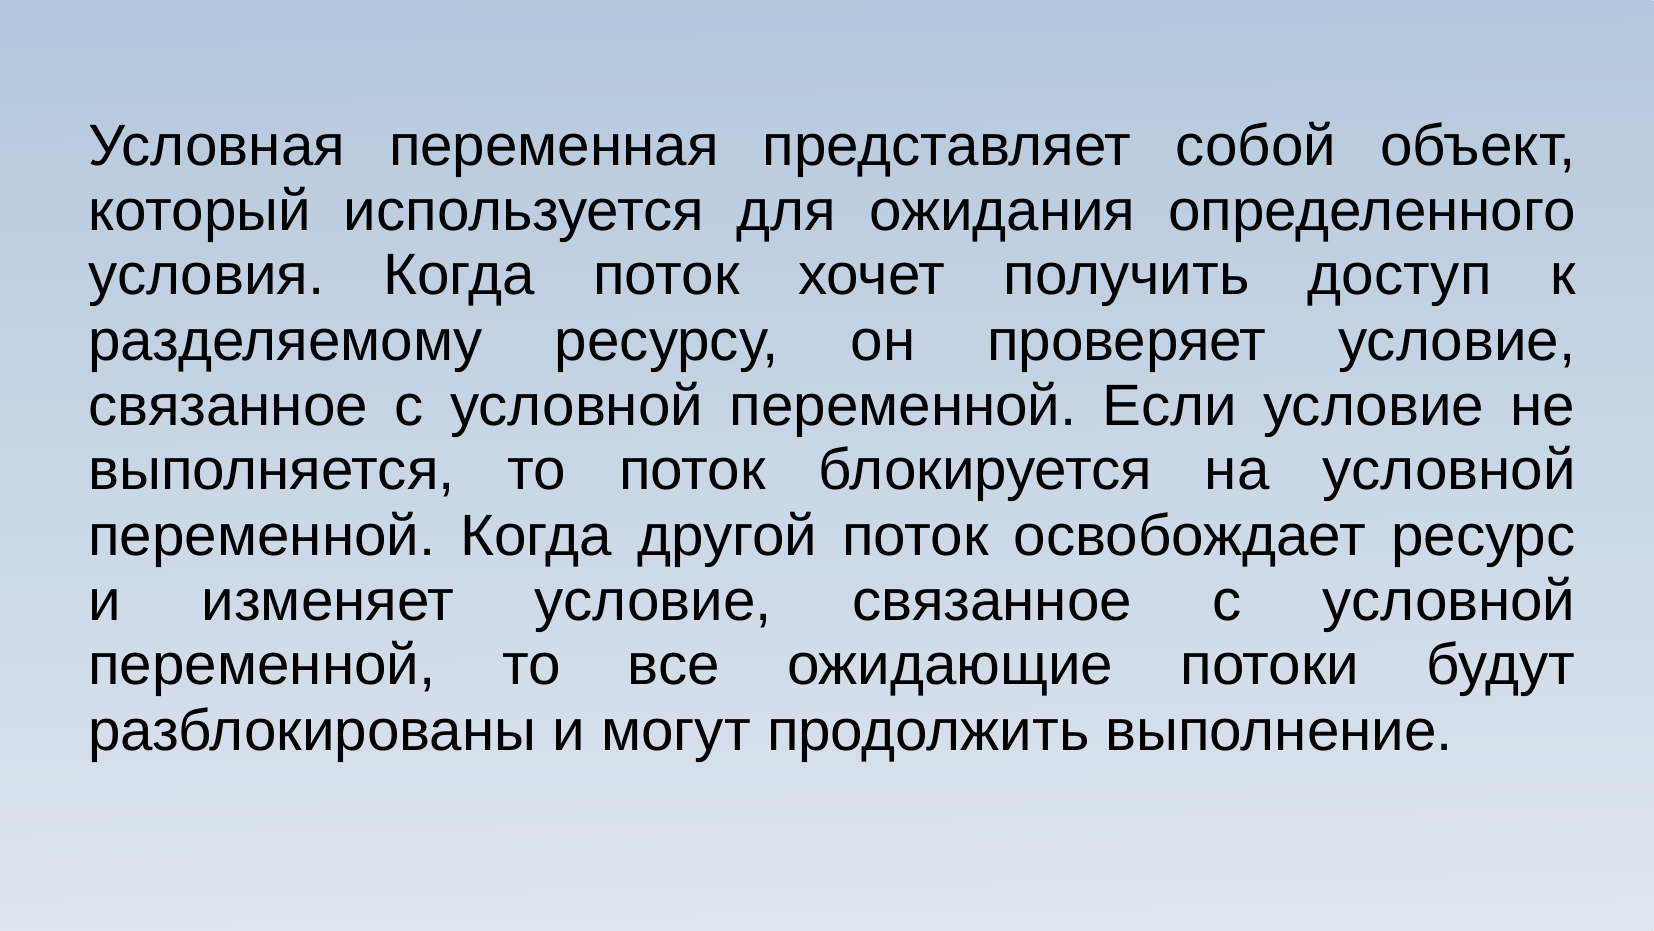

# Условная переменная представляет собой объект, который используется для ожидания определенного условия. Когда поток хочет получить доступ к разделяемому ресурсу, он проверяет условие, связанное с условной переменной. Если условие не выполняется, то поток блокируется на условной переменной. Когда другой поток освобождает ресурс и изменяет условие, связанное с условной переменной, то все ожидающие потоки будут разблокированы и могут продолжить выполнение.